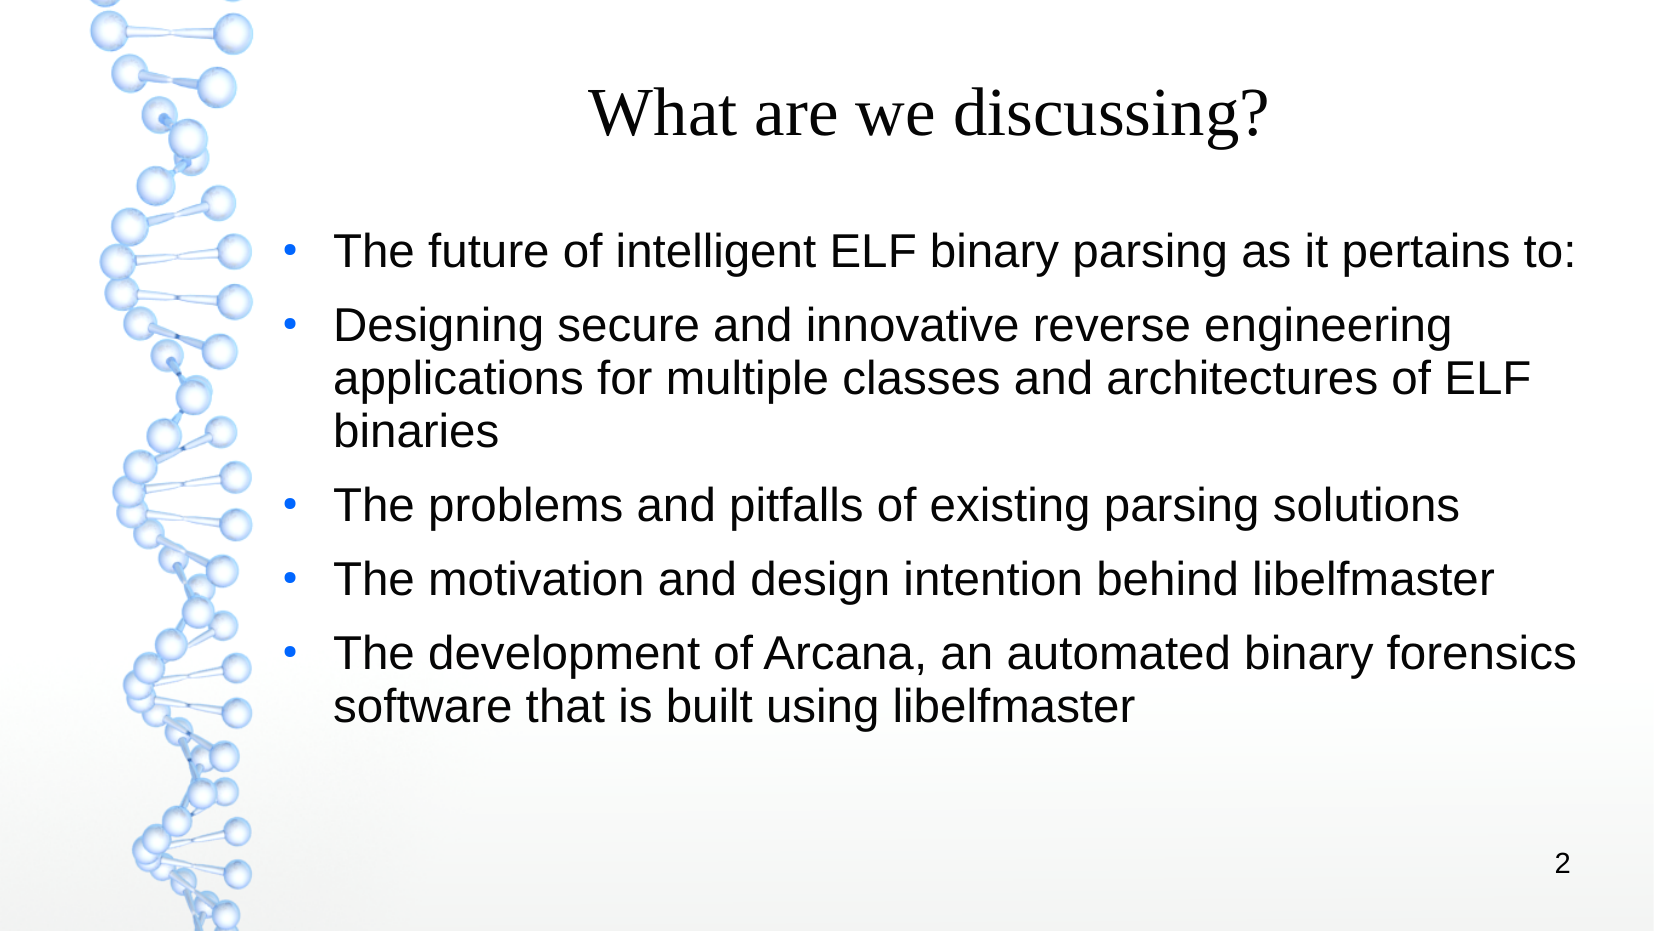

# What are we discussing?
The future of intelligent ELF binary parsing as it pertains to:
Designing secure and innovative reverse engineering applications for multiple classes and architectures of ELF binaries
The problems and pitfalls of existing parsing solutions
The motivation and design intention behind libelfmaster
The development of Arcana, an automated binary forensics software that is built using libelfmaster
2